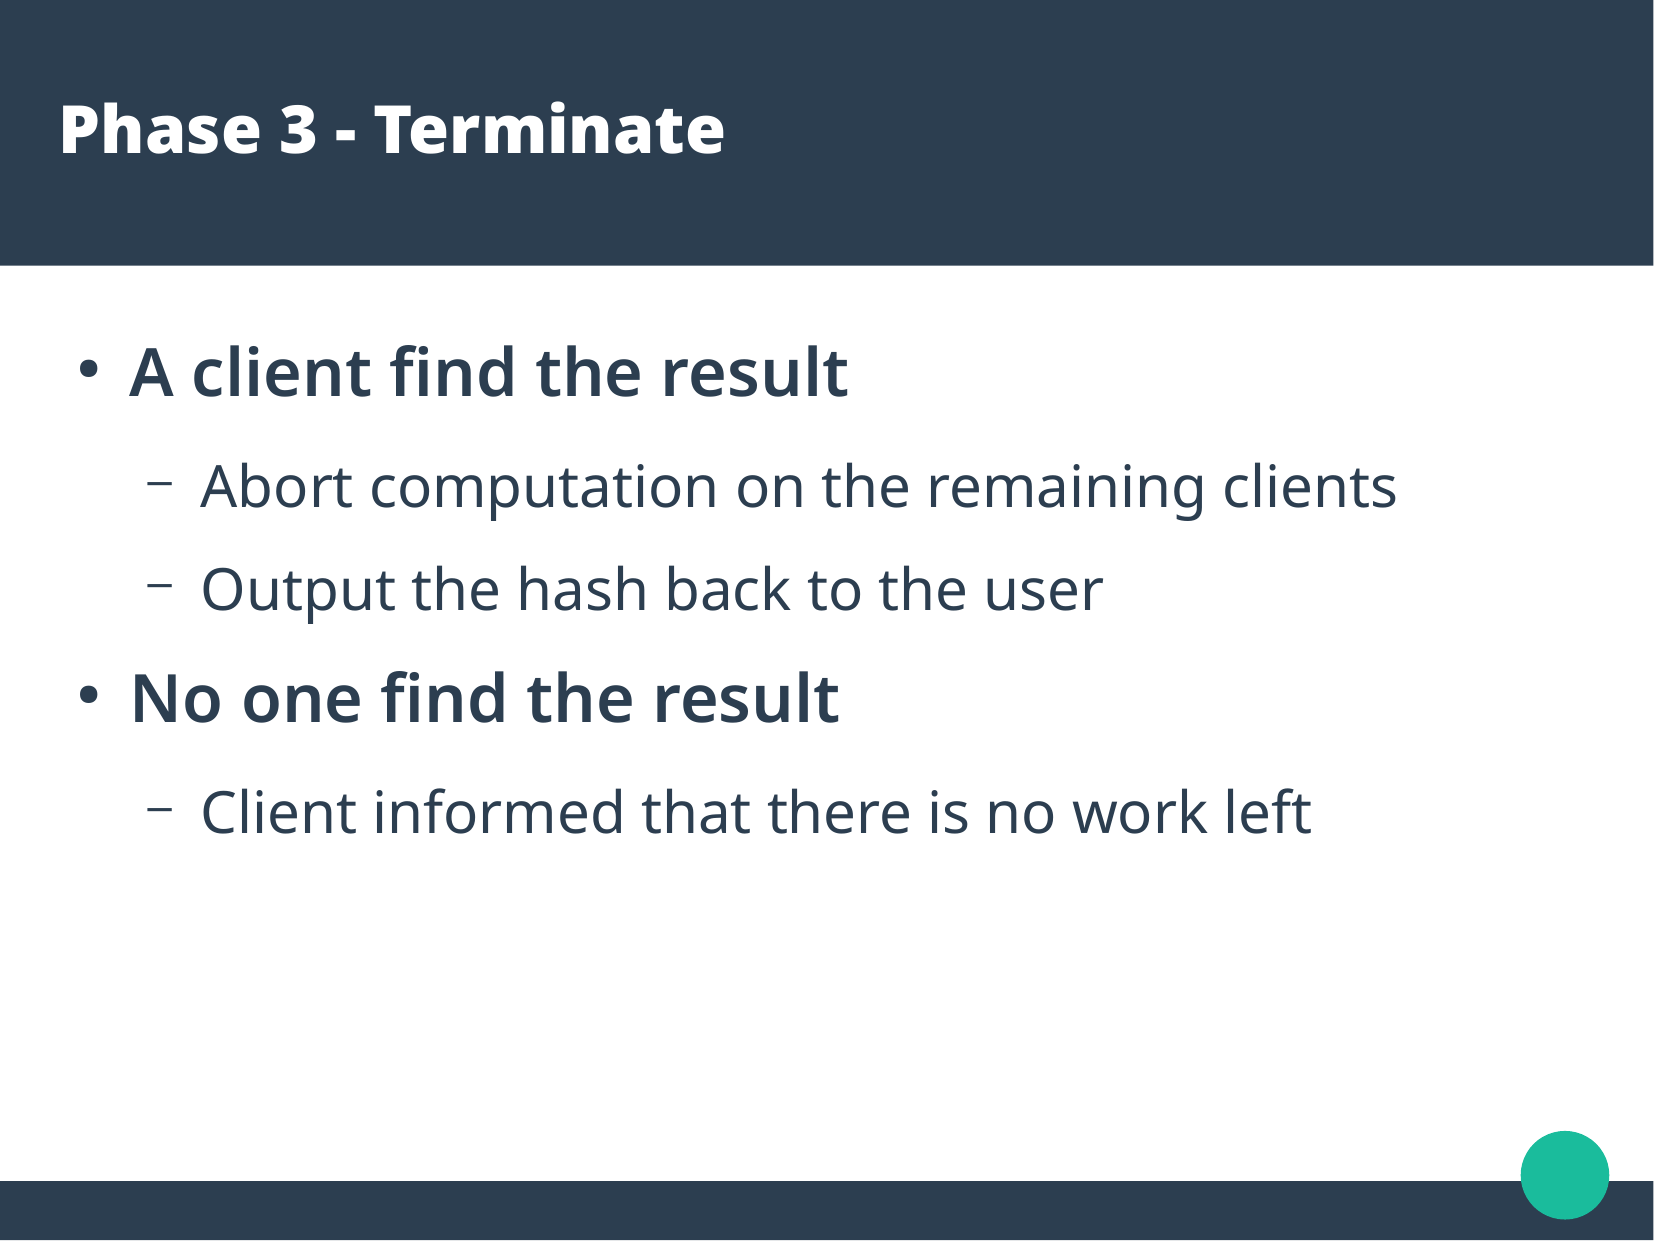

# Phase 3 - Terminate
A client find the result
Abort computation on the remaining clients
Output the hash back to the user
No one find the result
Client informed that there is no work left